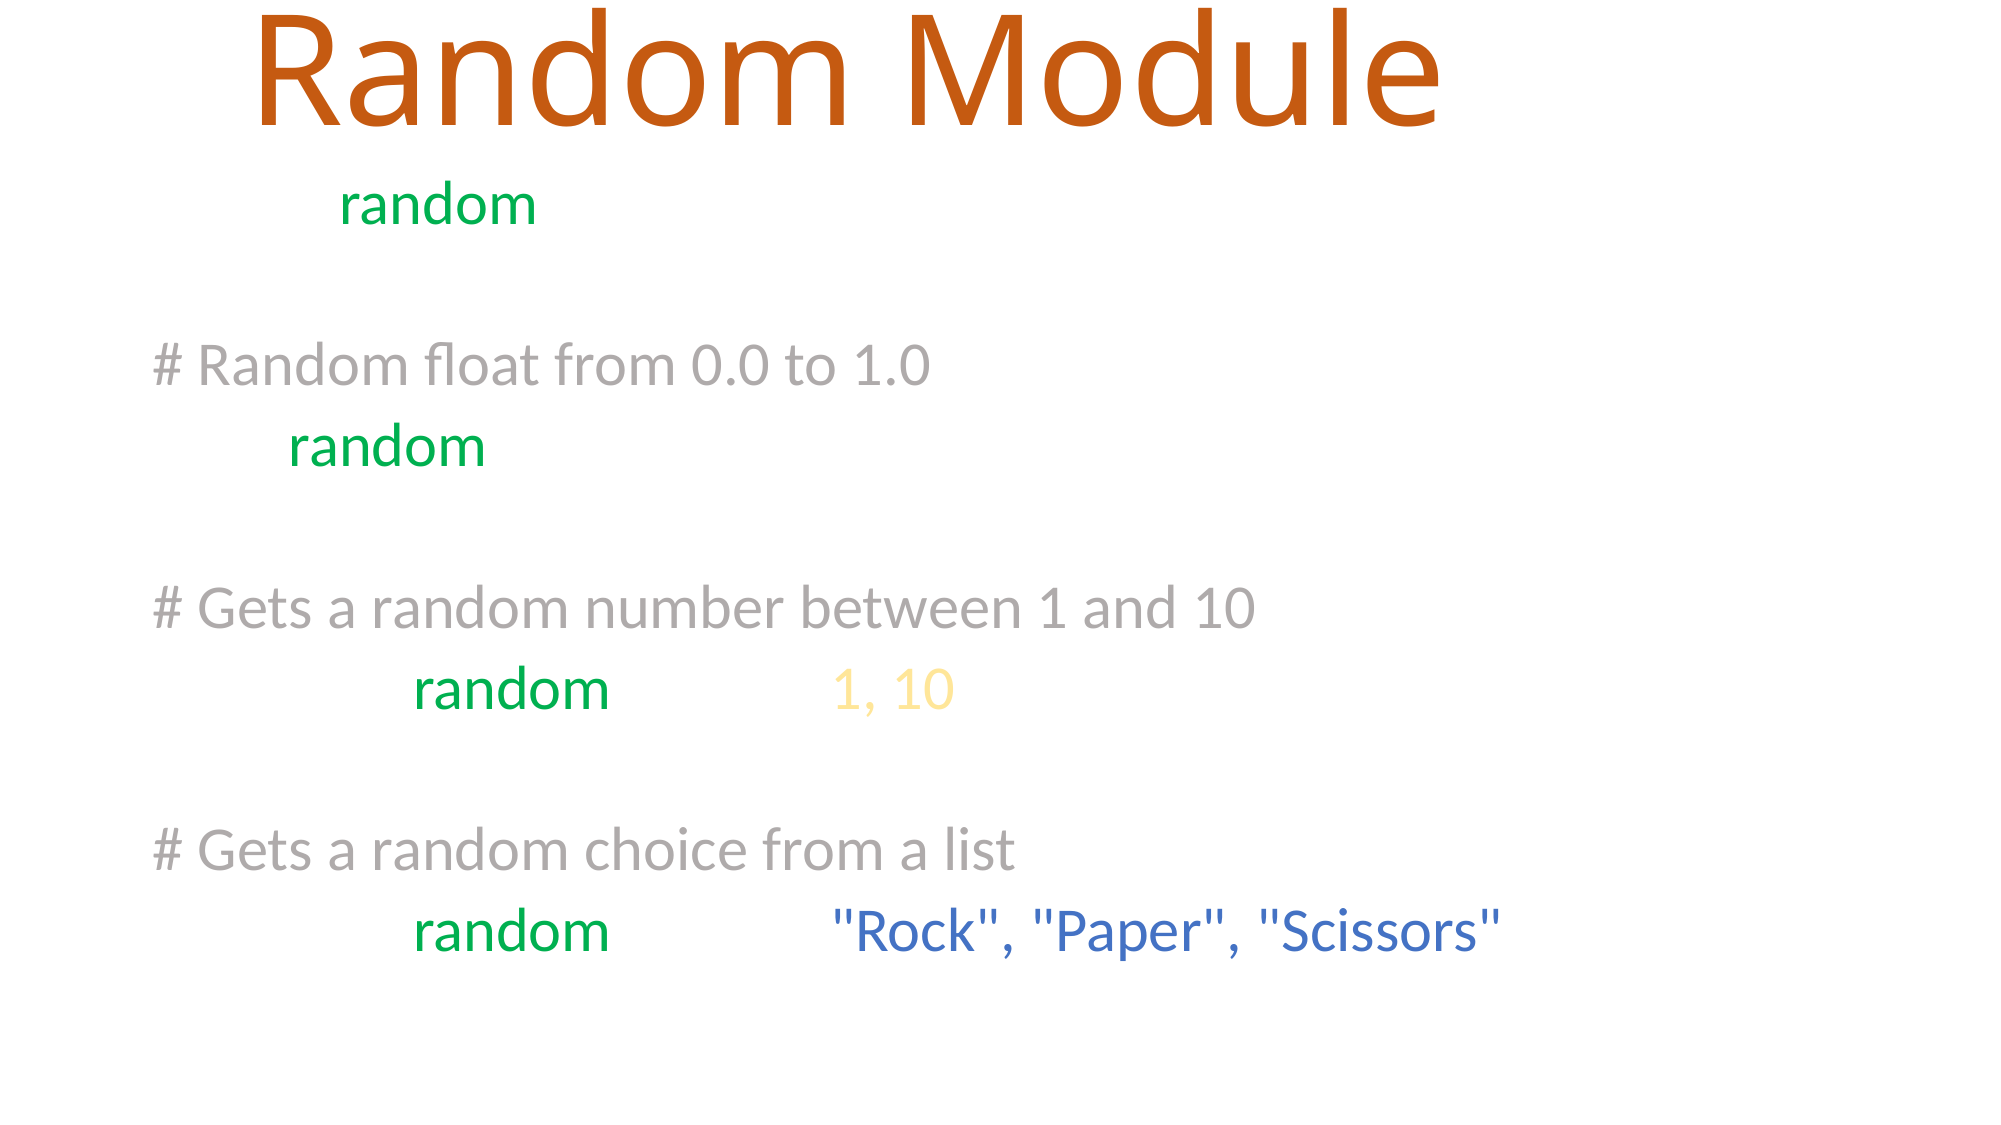

# Random Module
import random
# Random float from 0.0 to 1.0
print random.random()
# Gets a random number between 1 and 10
number = random.randint(1, 10)
# Gets a random choice from a list
number = random.choice(["Rock", "Paper", "Scissors"])